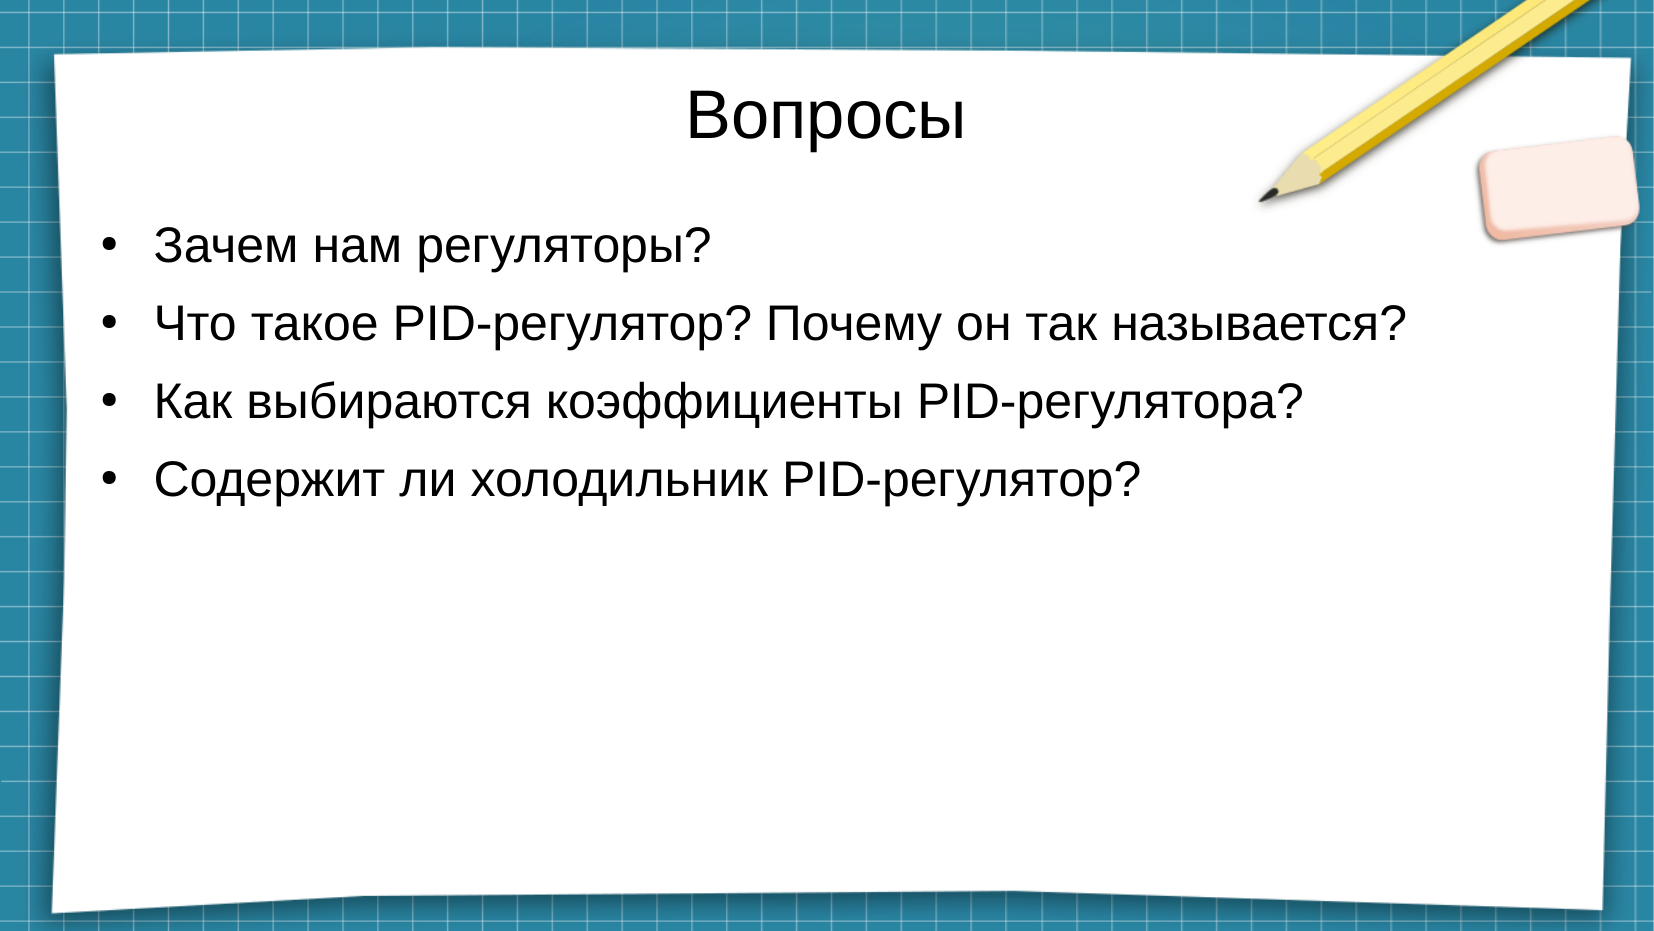

# Вопросы
Зачем нам регуляторы?
Что такое PID-регулятор? Почему он так называется?
Как выбираются коэффициенты PID-регулятора?
Содержит ли холодильник PID-регулятор?